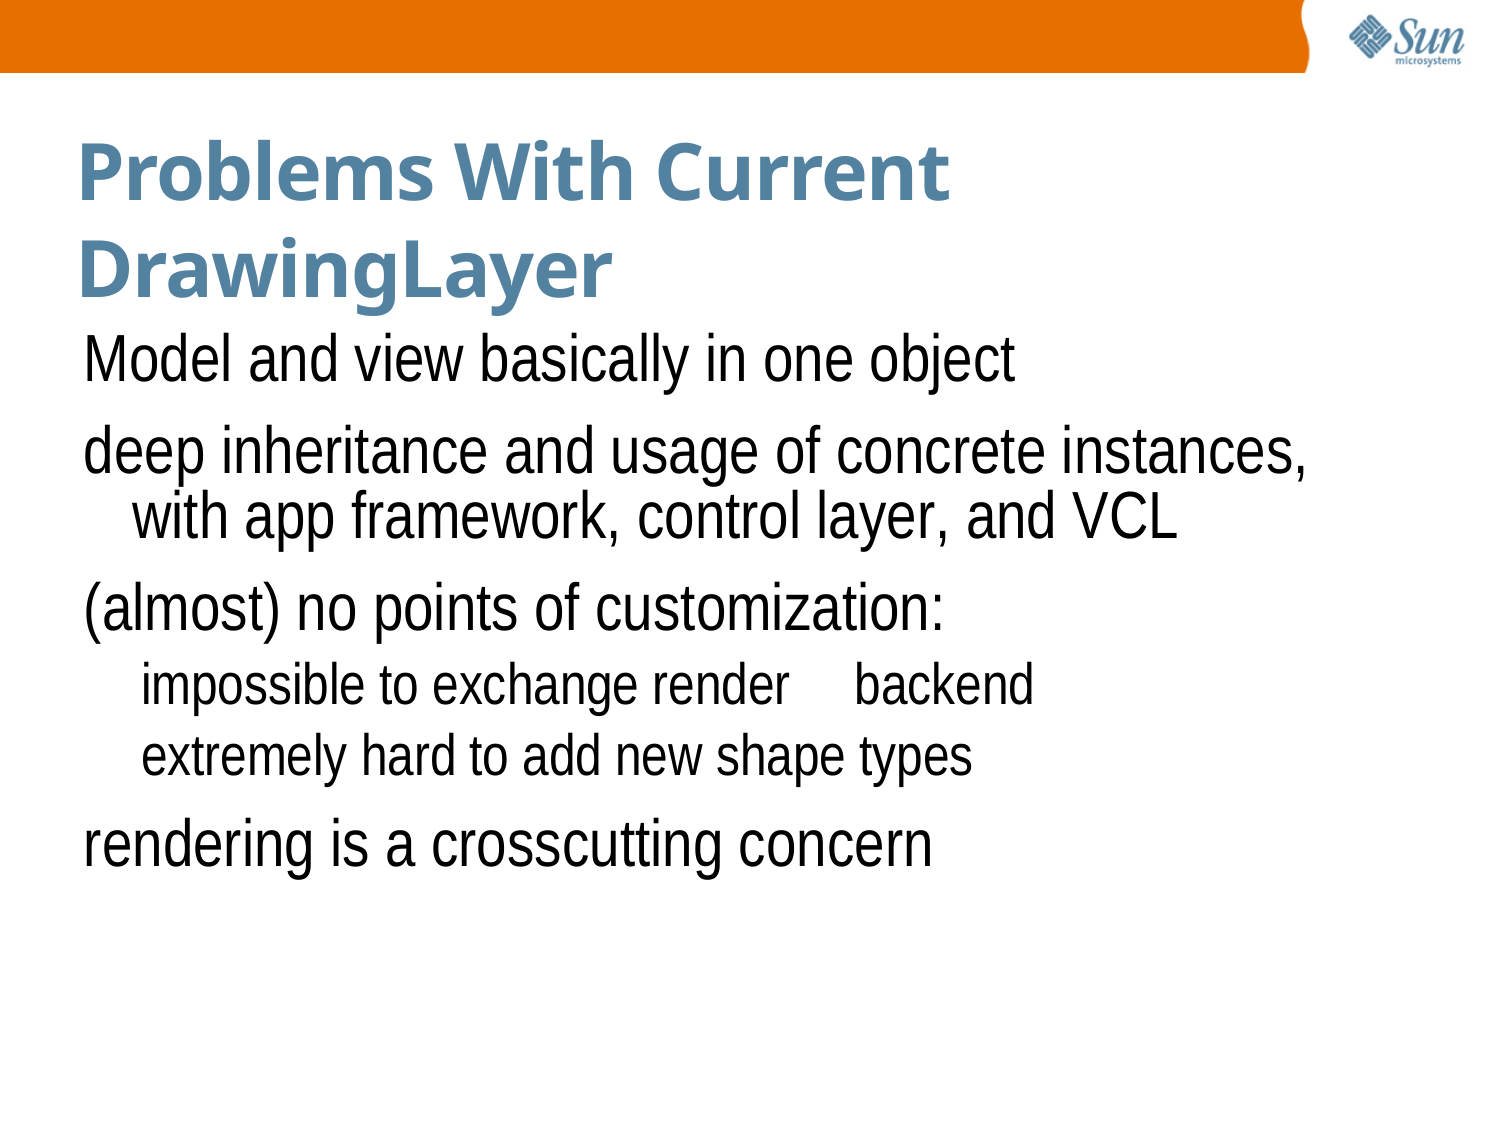

# Problems With Current DrawingLayer
Model and view basically in one object
deep inheritance and usage of concrete instances, with app framework, control layer, and VCL
(almost) no points of customization:
impossible to exchange render	backend
extremely hard to add new shape types
rendering is a crosscutting concern